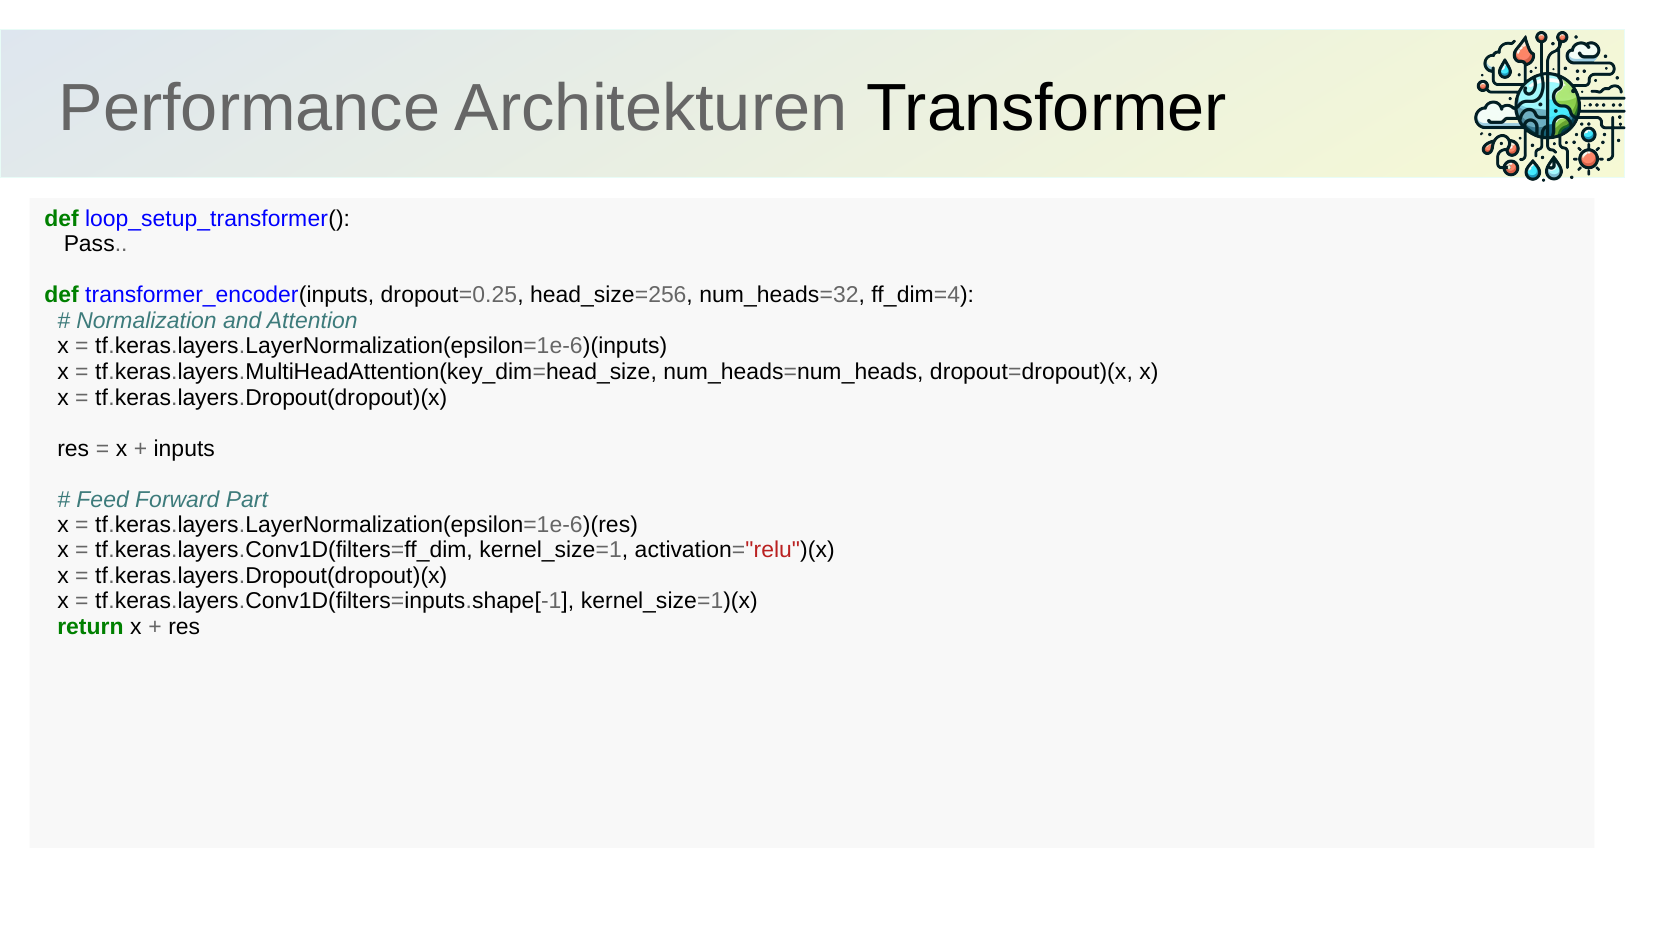

# Performance Architekturen Transformer
def loop_setup_transformer():
 Pass..
def transformer_encoder(inputs, dropout=0.25, head_size=256, num_heads=32, ff_dim=4):
 # Normalization and Attention
 x = tf.keras.layers.LayerNormalization(epsilon=1e-6)(inputs)
 x = tf.keras.layers.MultiHeadAttention(key_dim=head_size, num_heads=num_heads, dropout=dropout)(x, x)
 x = tf.keras.layers.Dropout(dropout)(x)
 res = x + inputs
 # Feed Forward Part
 x = tf.keras.layers.LayerNormalization(epsilon=1e-6)(res)
 x = tf.keras.layers.Conv1D(filters=ff_dim, kernel_size=1, activation="relu")(x)
 x = tf.keras.layers.Dropout(dropout)(x)
 x = tf.keras.layers.Conv1D(filters=inputs.shape[-1], kernel_size=1)(x)
 return x + res